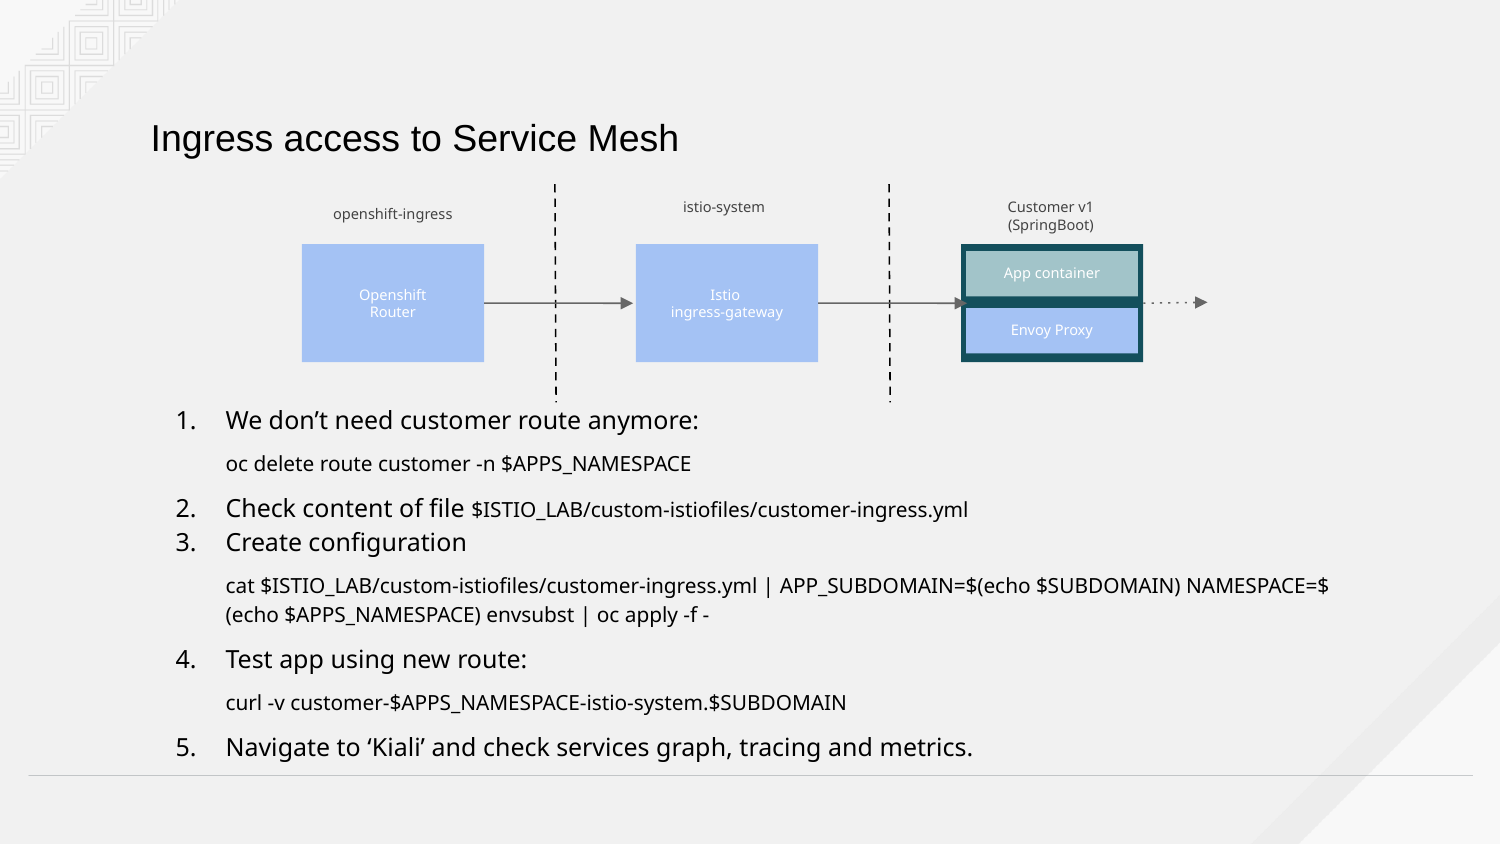

# Ingress access to Service Mesh
istio-system
Customer v1
(SpringBoot)
openshift-ingress
Openshift
Router
Istio
ingress-gateway
App container
Envoy Proxy
We don’t need customer route anymore:
oc delete route customer -n $APPS_NAMESPACE
Check content of file $ISTIO_LAB/custom-istiofiles/customer-ingress.yml
Create configuration
cat $ISTIO_LAB/custom-istiofiles/customer-ingress.yml | APP_SUBDOMAIN=$(echo $SUBDOMAIN) NAMESPACE=$(echo $APPS_NAMESPACE) envsubst | oc apply -f -
Test app using new route:
curl -v customer-$APPS_NAMESPACE-istio-system.$SUBDOMAIN
Navigate to ‘Kiali’ and check services graph, tracing and metrics.